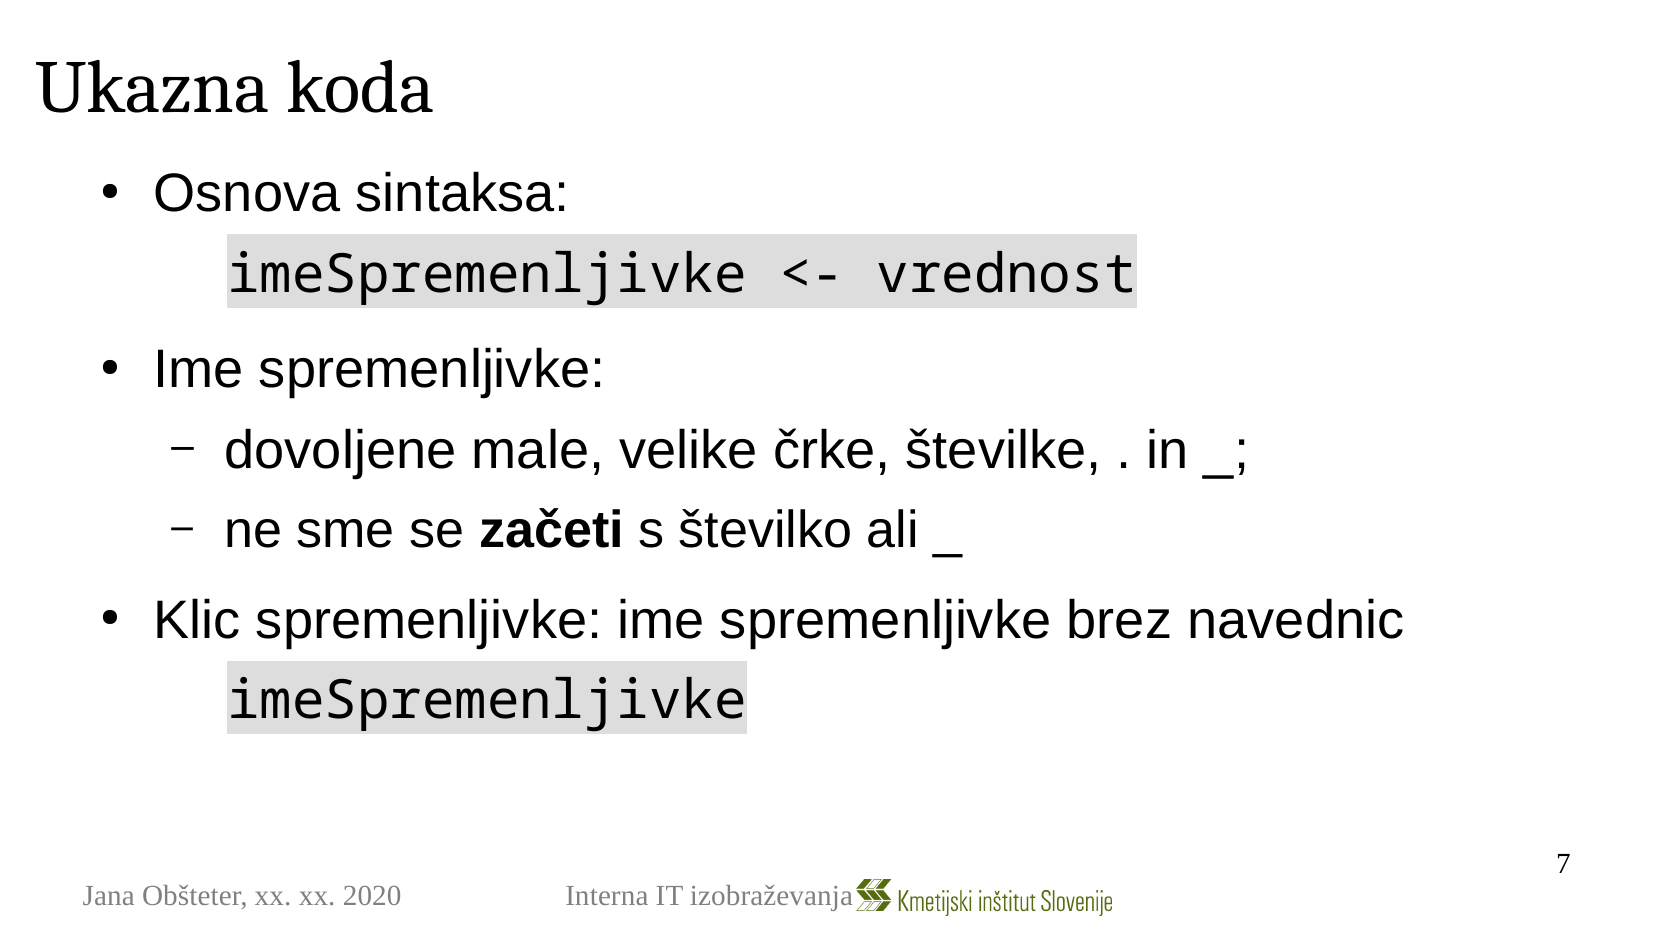

# Ukazna koda
Osnova sintaksa:
	imeSpremenljivke <- vrednost
Ime spremenljivke:
dovoljene male, velike črke, številke, . in _;
ne sme se začeti s številko ali _
Klic spremenljivke: ime spremenljivke brez navednic
	imeSpremenljivke
7